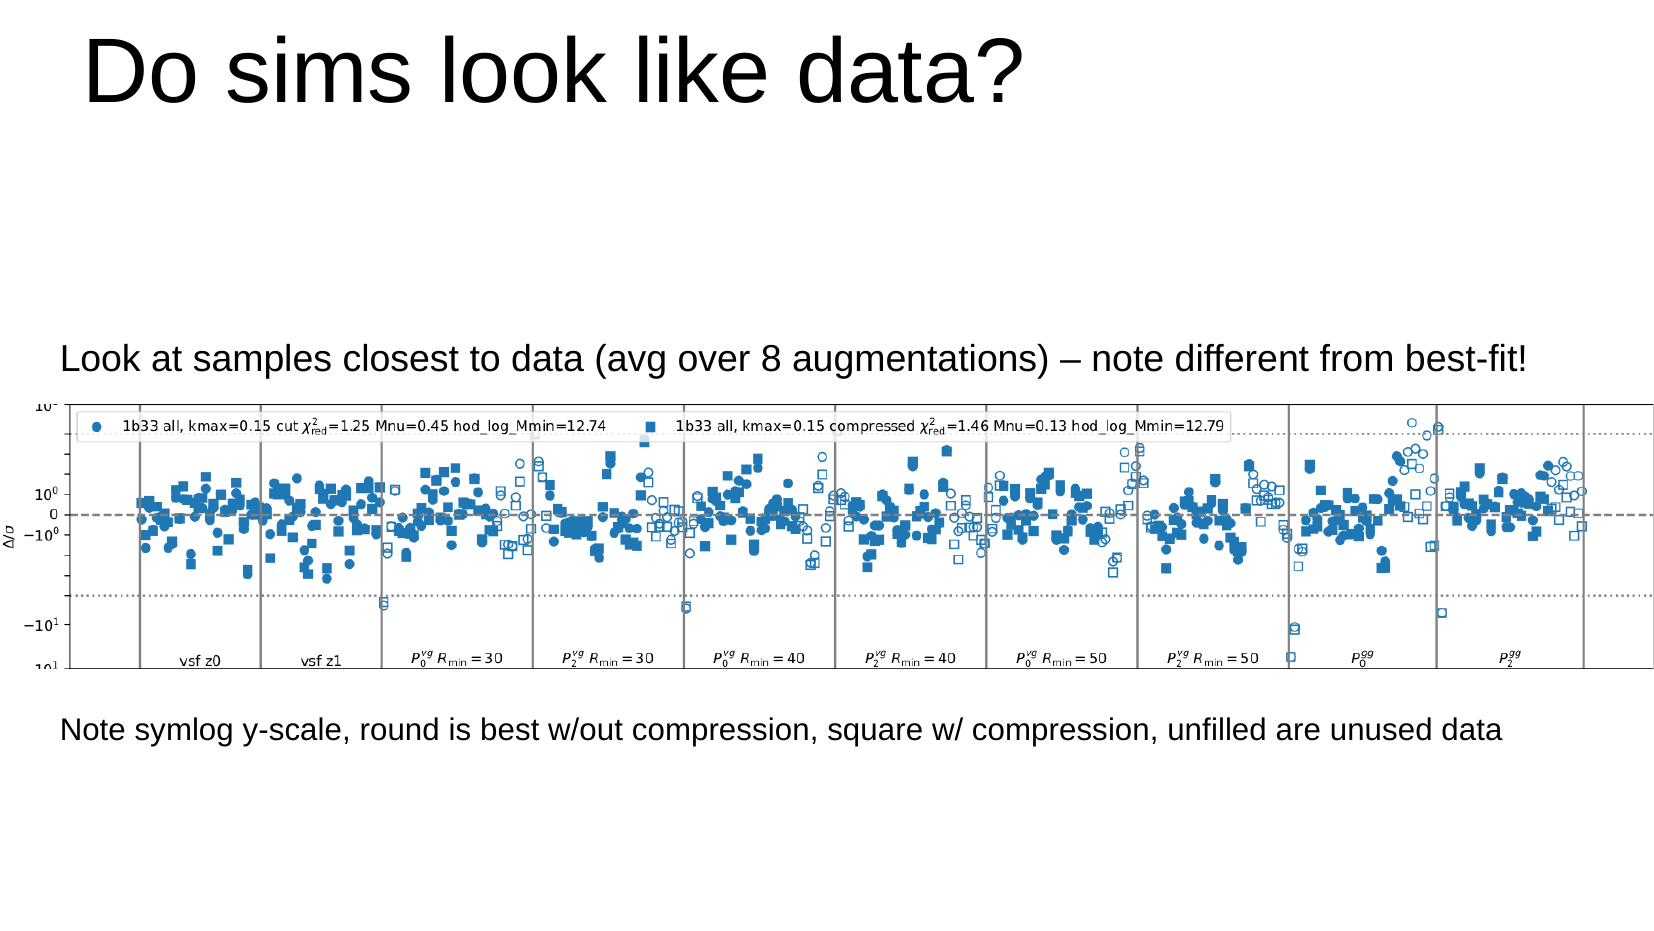

# Do sims look like data?
Look at samples closest to data (avg over 8 augmentations) – note different from best-fit!
Note symlog y-scale, round is best w/out compression, square w/ compression, unfilled are unused data